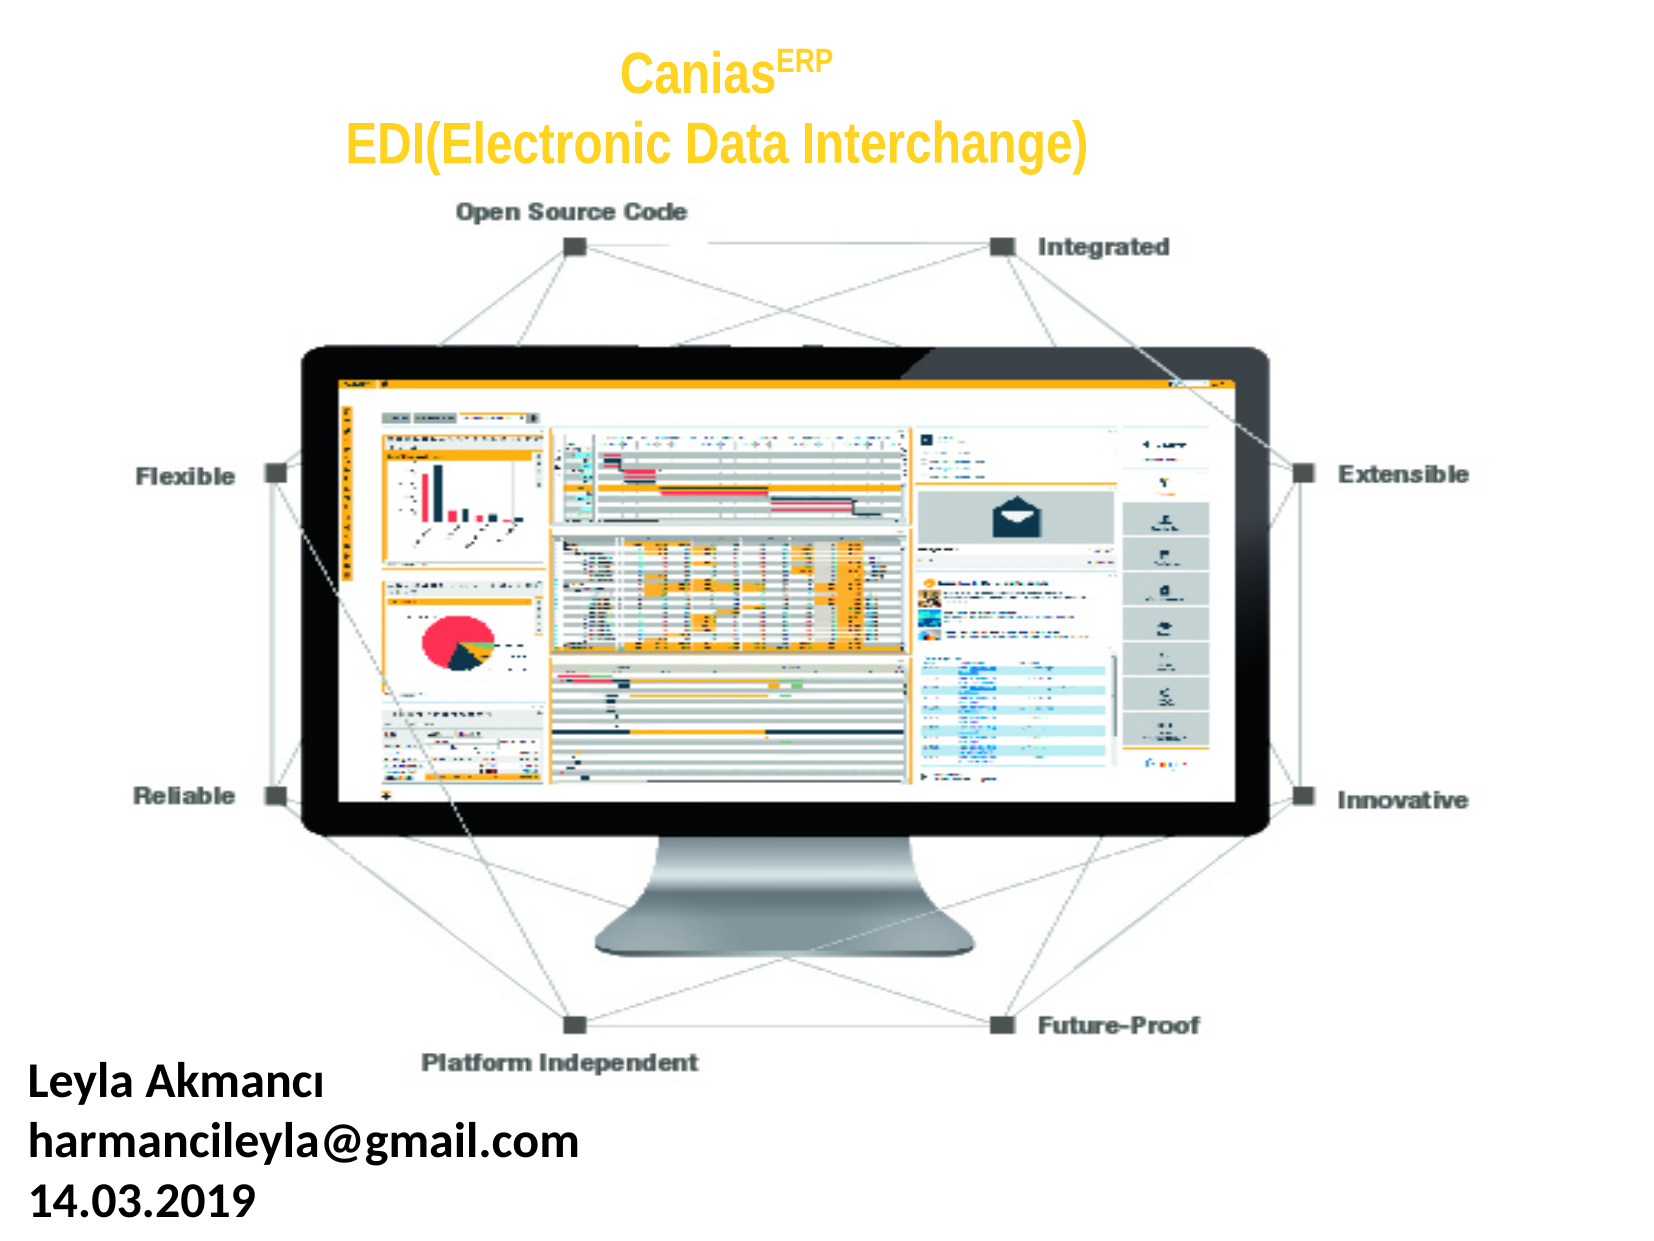

CaniasERP
 EDI(Electronic Data Interchange)
 Leyla Akmancı
 harmancileyla@gmail.com
 14.03.2019